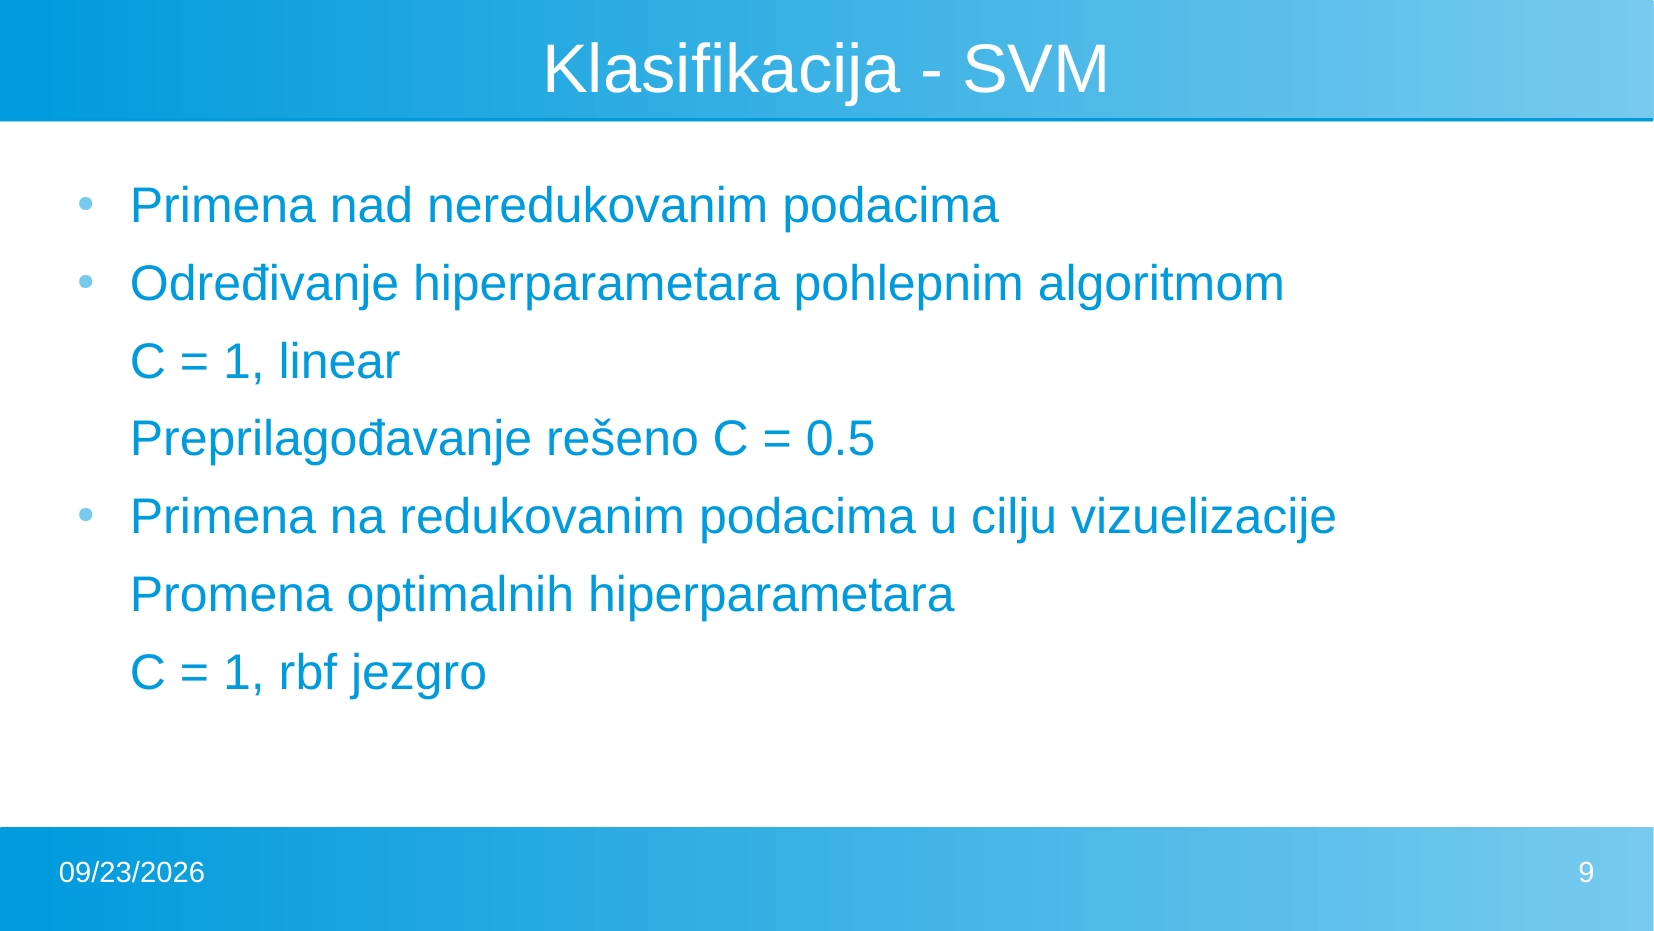

# Klasifikacija - SVM
Primena nad neredukovanim podacima
Određivanje hiperparametara pohlepnim algoritmom
C = 1, linear
Preprilagođavanje rešeno C = 0.5
Primena na redukovanim podacima u cilju vizuelizacije
Promena optimalnih hiperparametara
C = 1, rbf jezgro
9